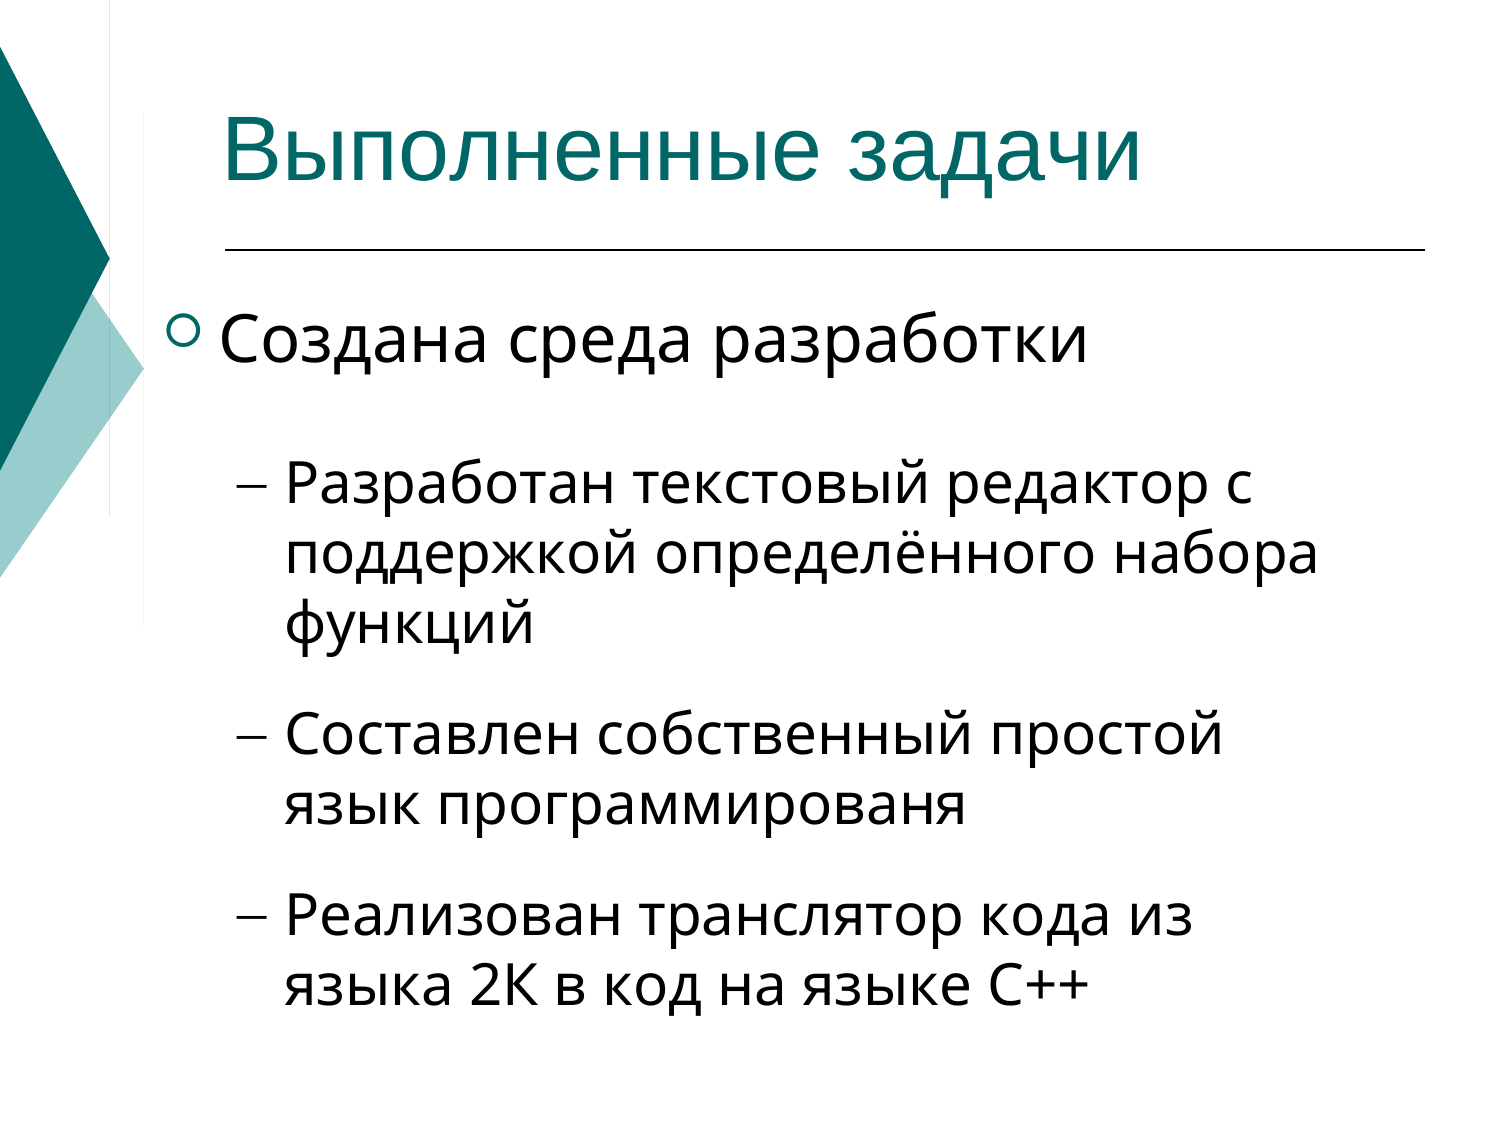

# Выполненные задачи
Создана среда разработки
Разработан текстовый редактор с поддержкой определённого набора функций
Составлен собственный простой язык программированя
Реализован транслятор кода из языка 2К в код на языке С++